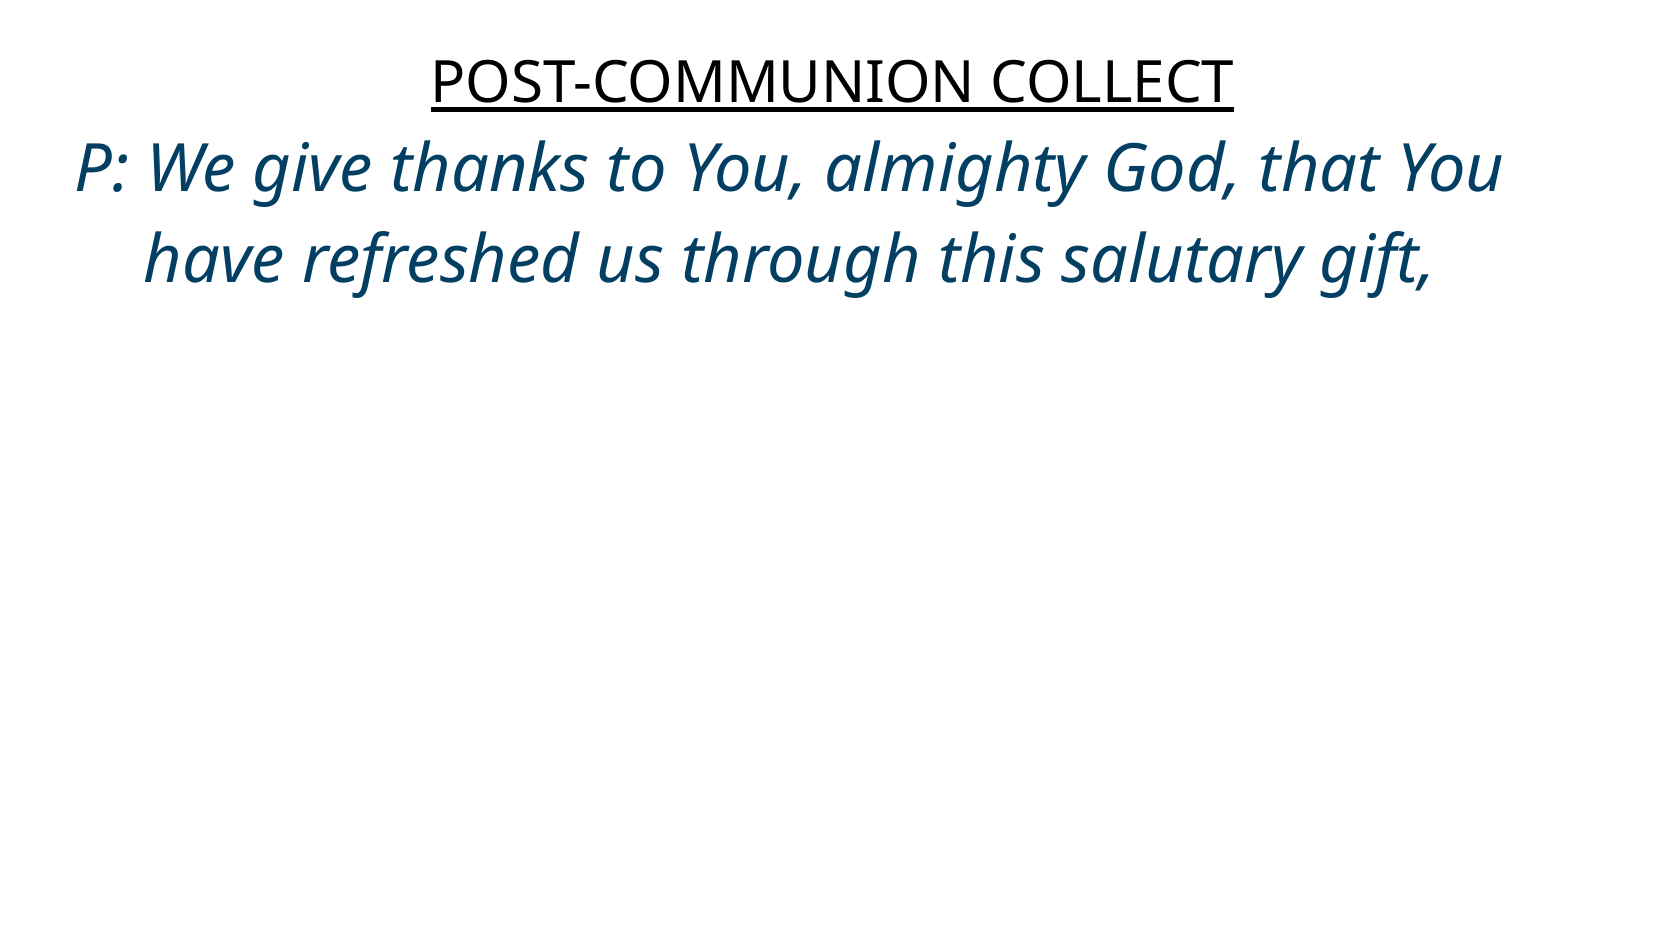

POST-COMMUNION COLLECT
P: We give thanks to You, almighty God, that You
 have refreshed us through this salutary gift,